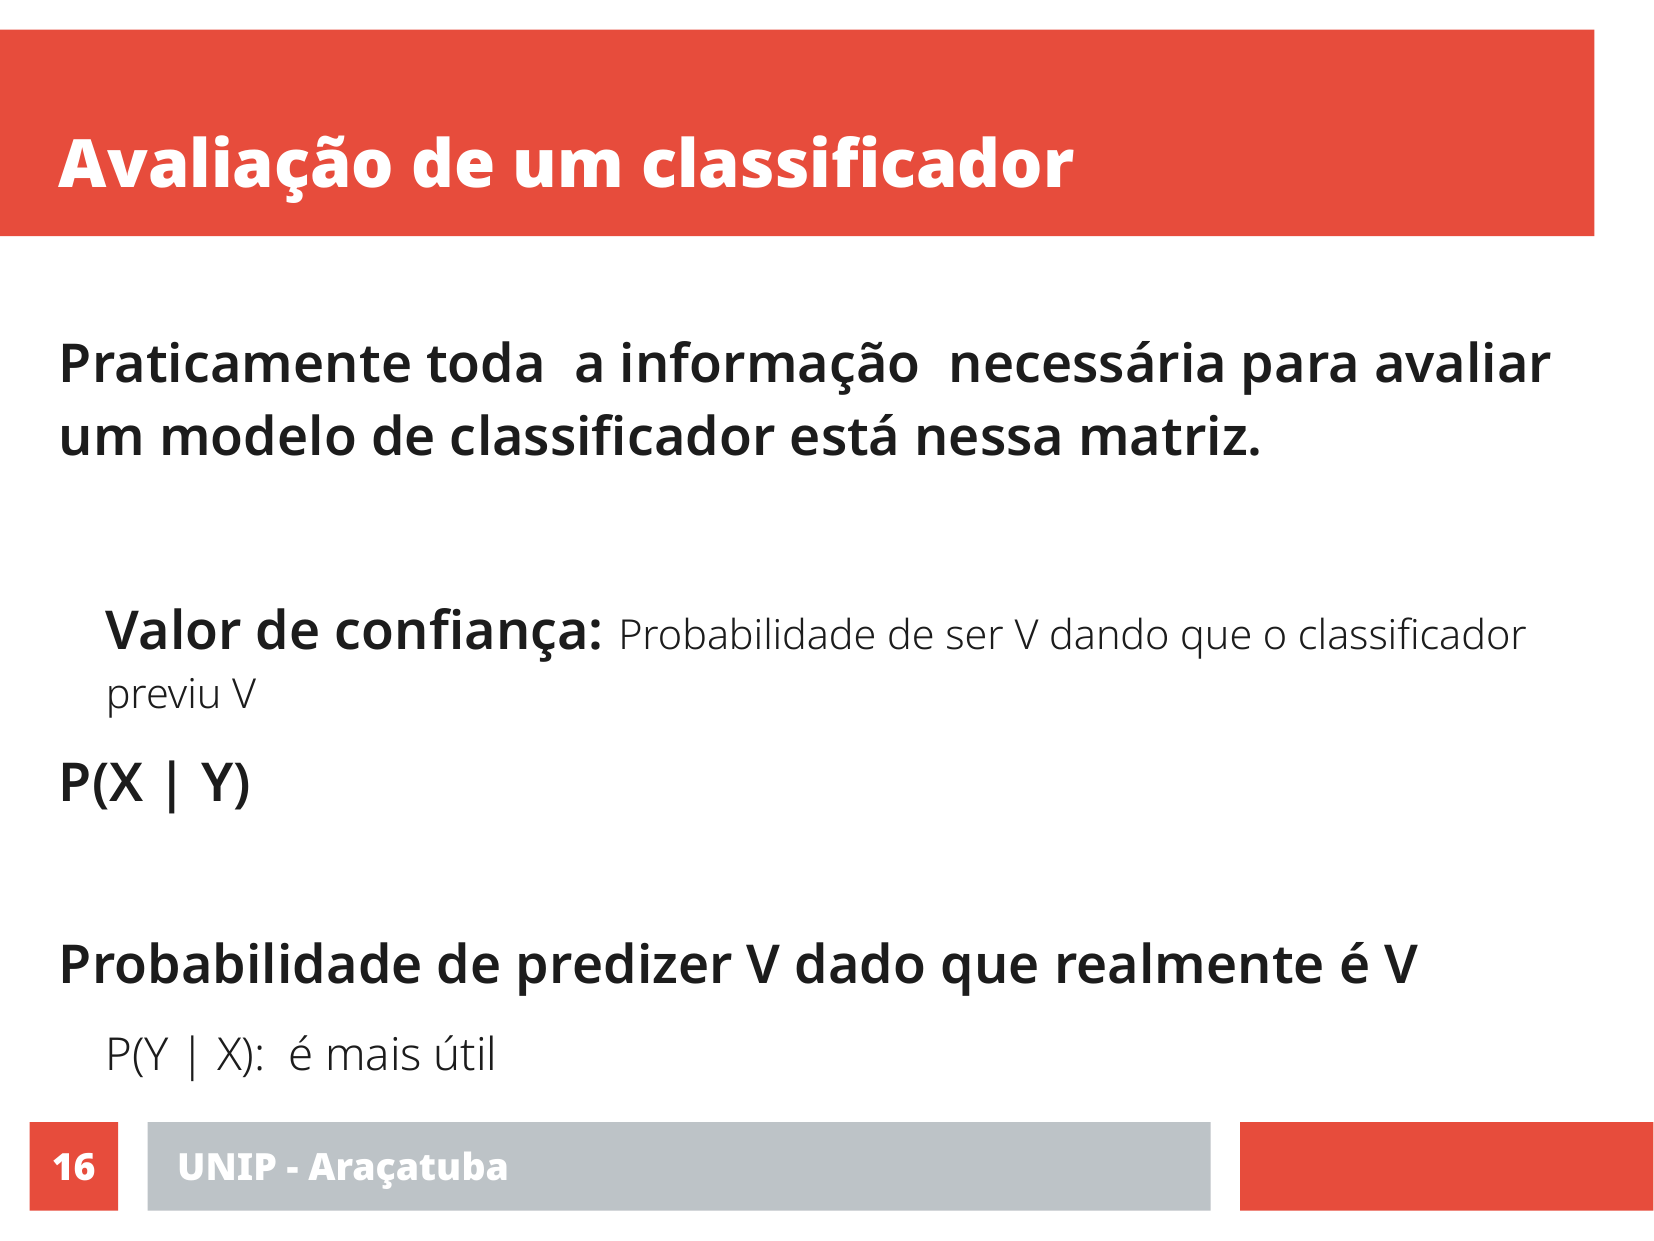

# Avaliação de um classificador
Praticamente toda a informação necessária para avaliar um modelo de classificador está nessa matriz.
Valor de confiança: Probabilidade de ser V dando que o classificador previu V
P(X | Y)
Probabilidade de predizer V dado que realmente é V
P(Y | X): é mais útil
16
UNIP - Araçatuba